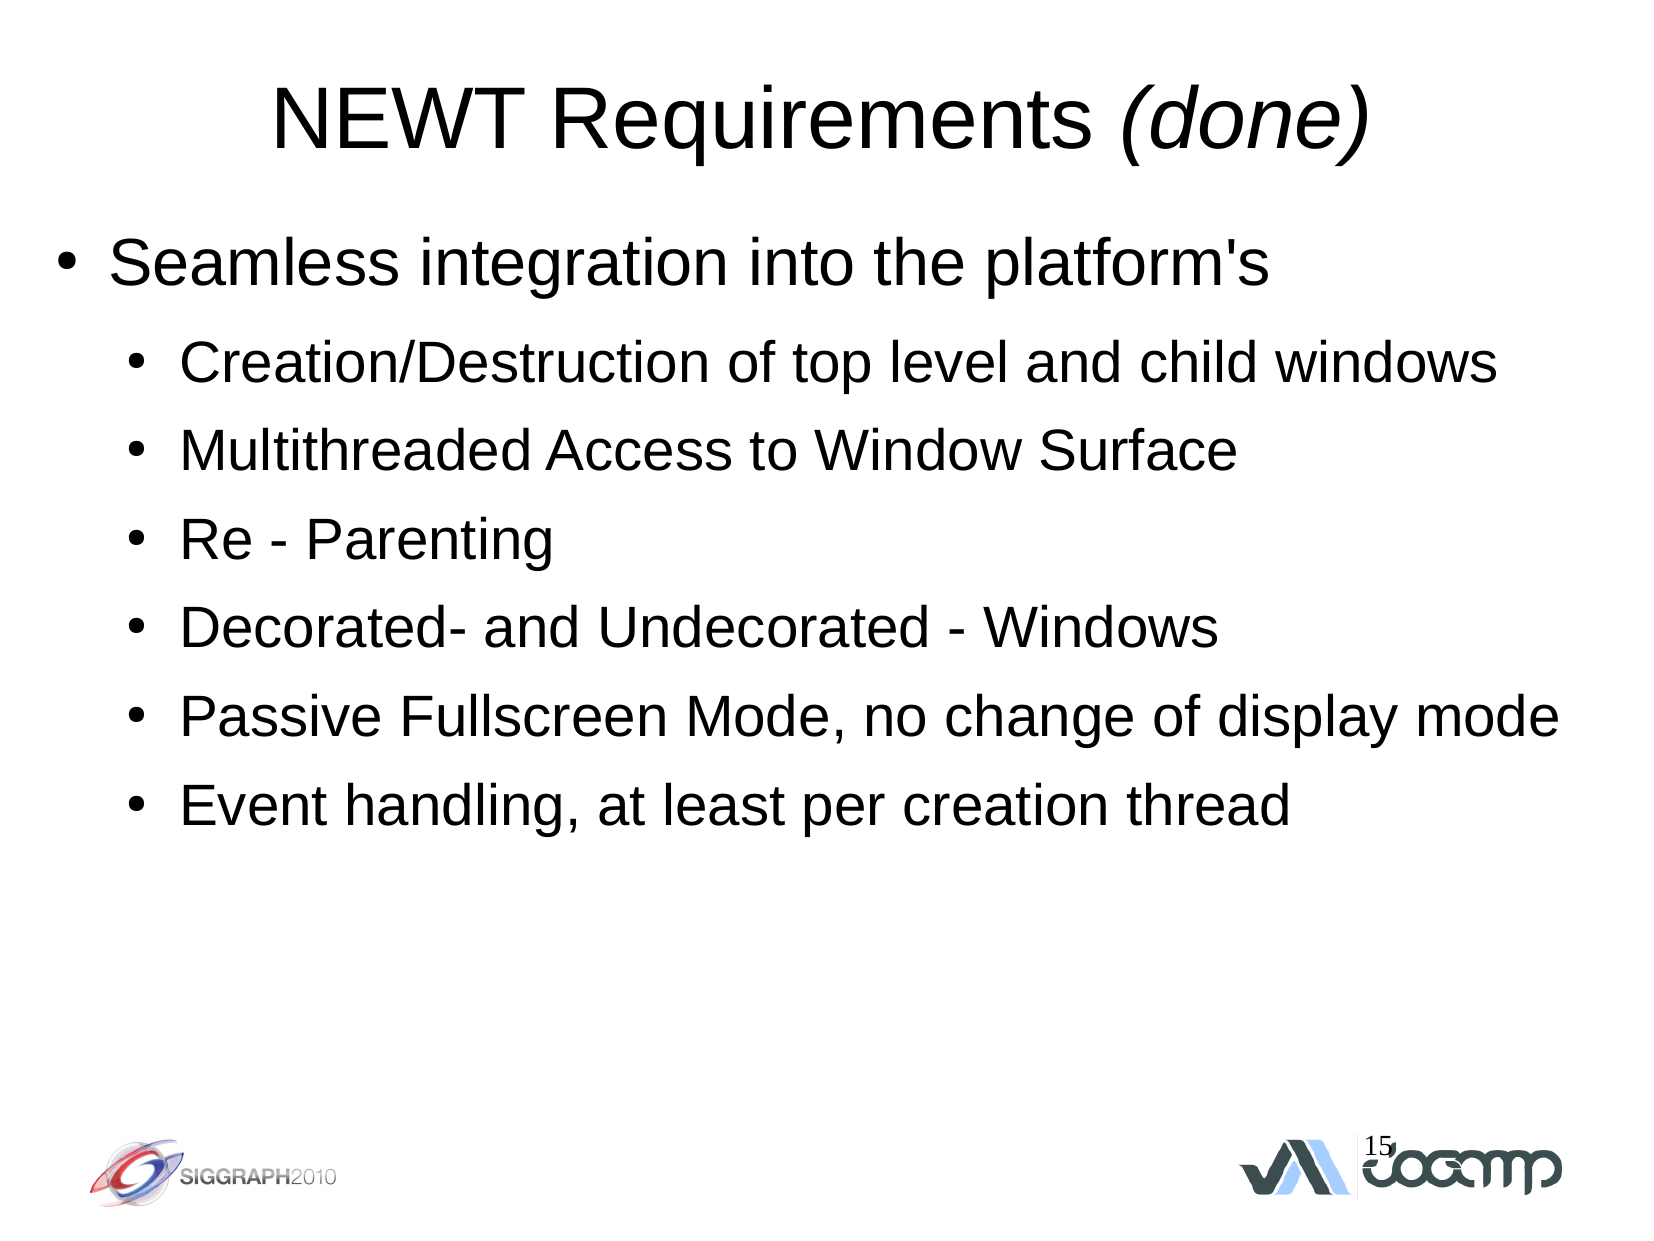

# NEWT Requirements (done)
Seamless integration into the platform's
Creation/Destruction of top level and child windows
Multithreaded Access to Window Surface
Re - Parenting
Decorated- and Undecorated - Windows
Passive Fullscreen Mode, no change of display mode
Event handling, at least per creation thread
15